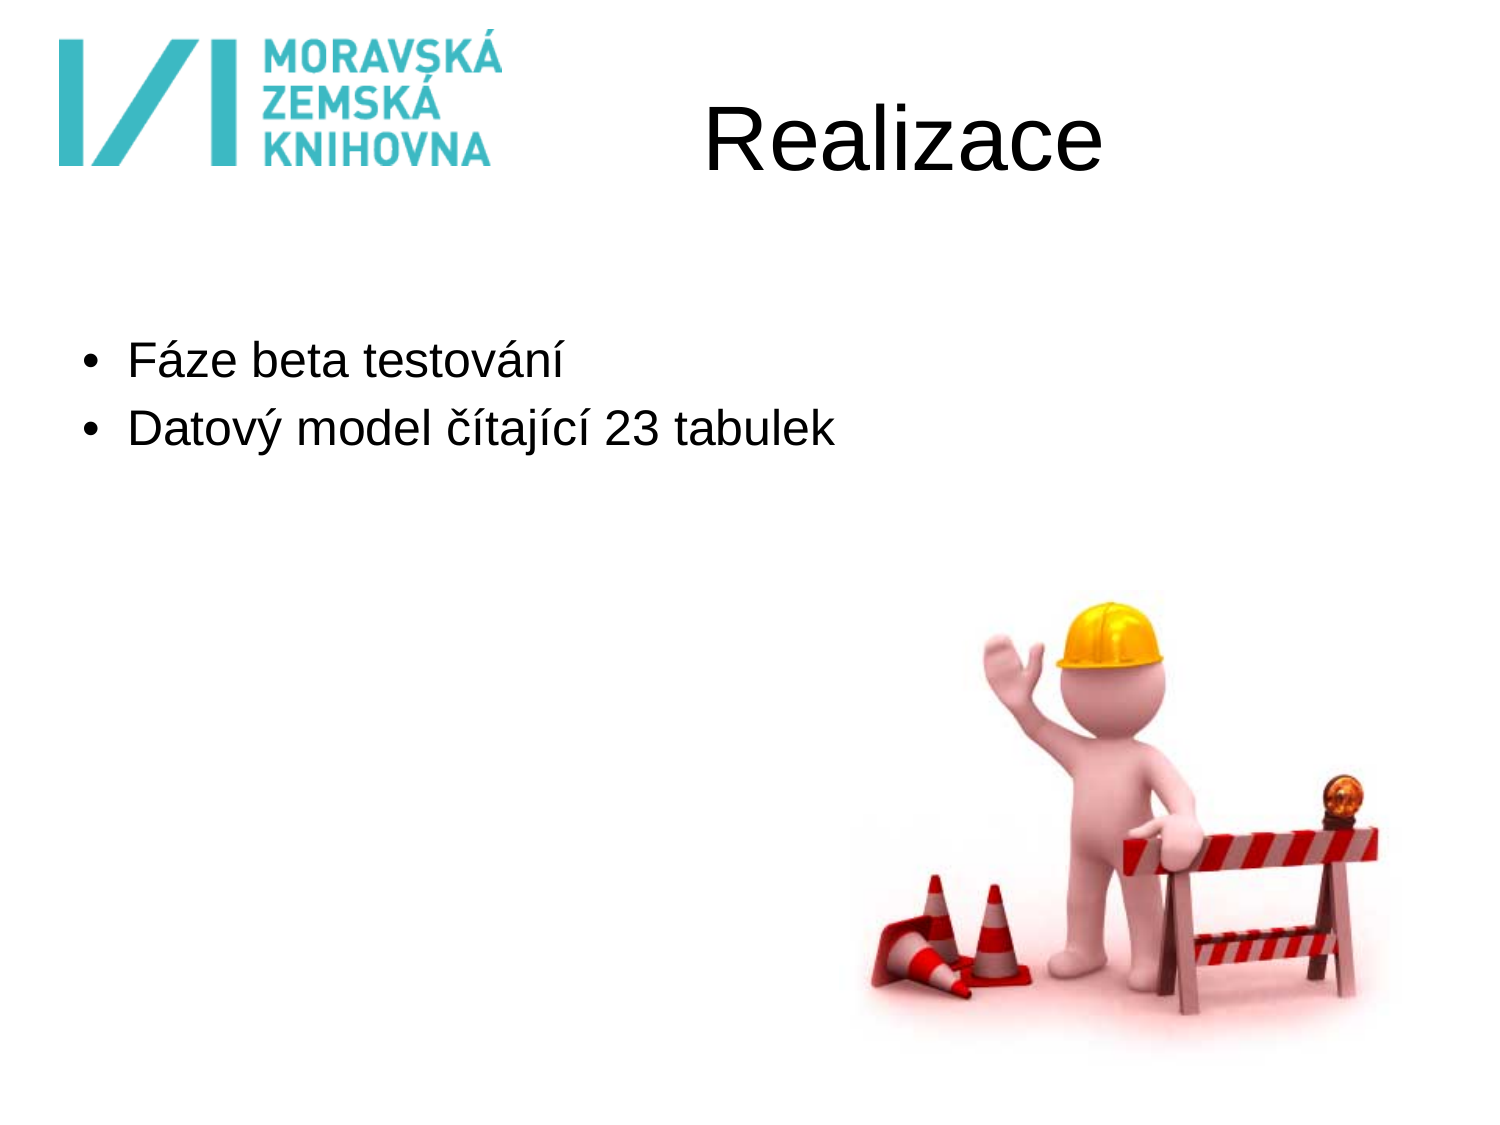

# Realizace
Fáze beta testování
Datový model čítající 23 tabulek